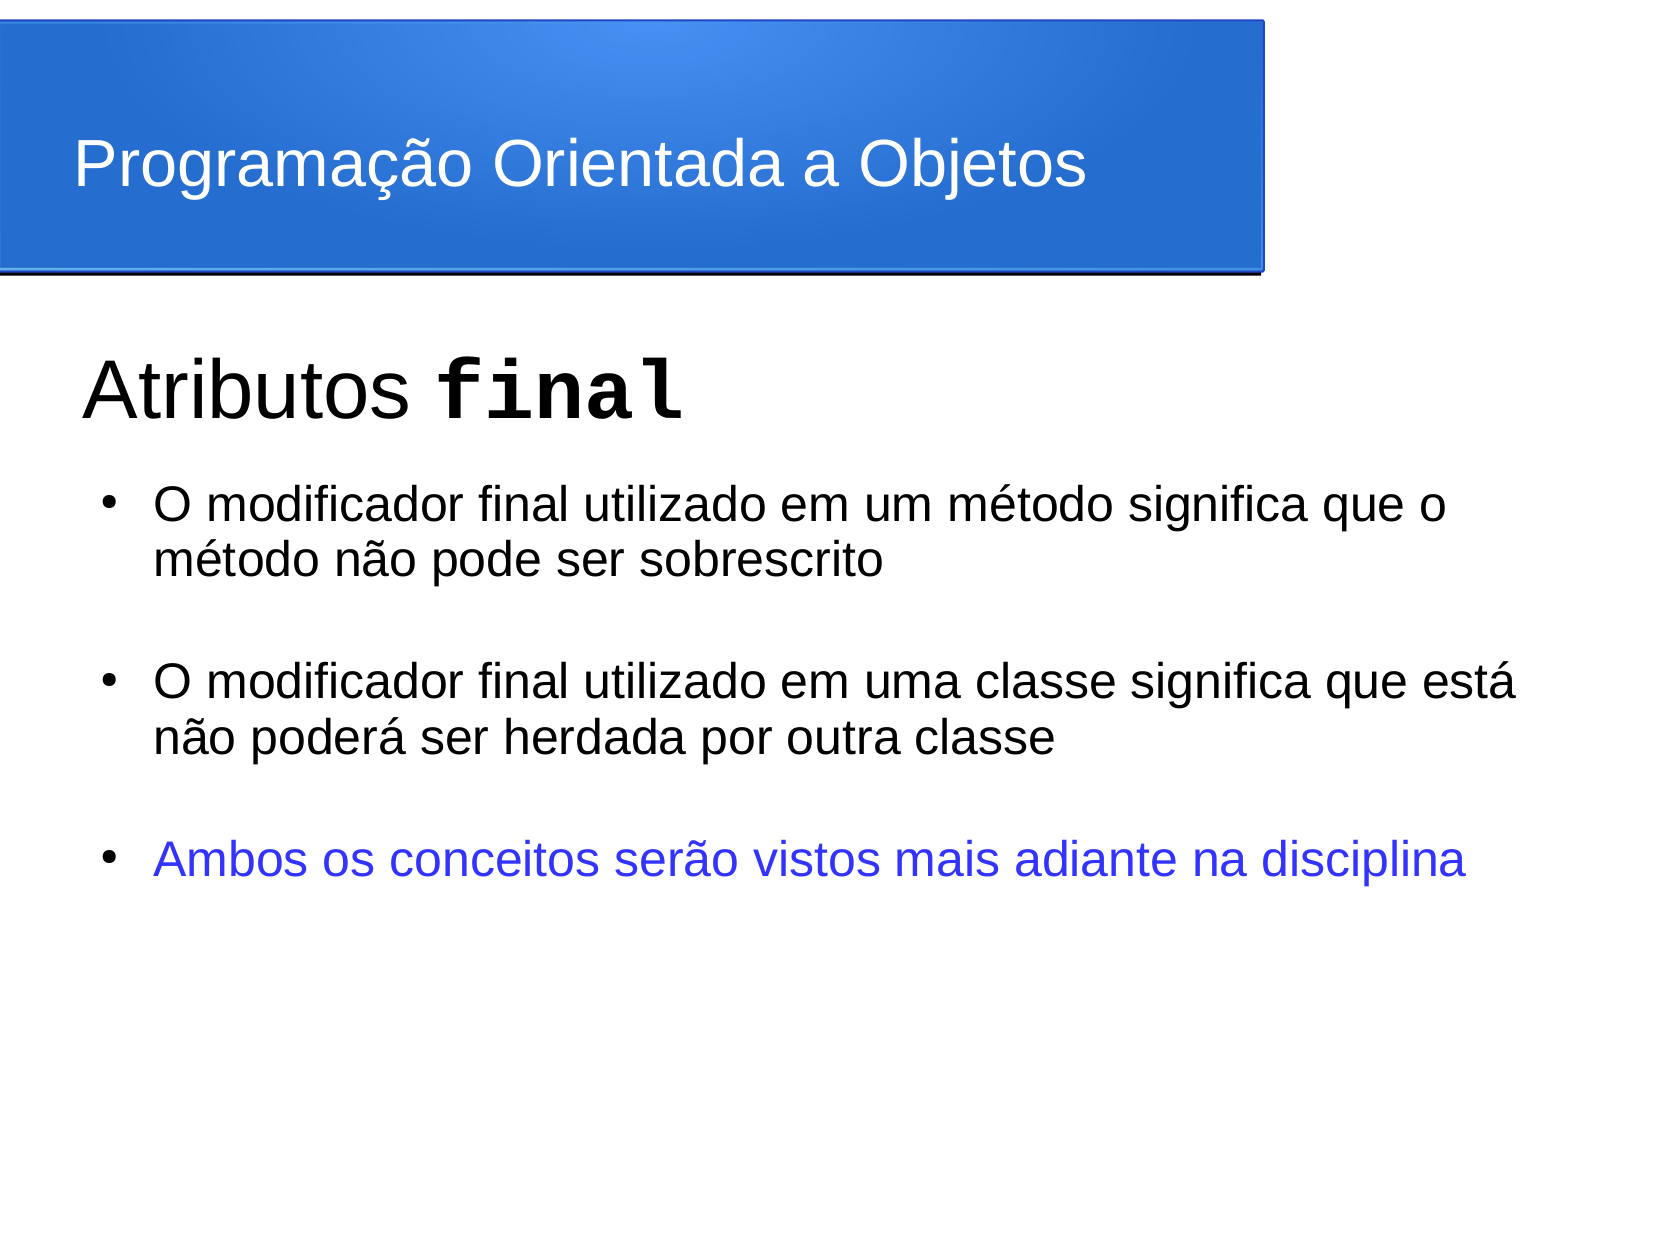

Programação Orientada a Objetos
# Atributos final
O modificador final utilizado em um método significa que o método não pode ser sobrescrito
O modificador final utilizado em uma classe significa que está não poderá ser herdada por outra classe
Ambos os conceitos serão vistos mais adiante na disciplina